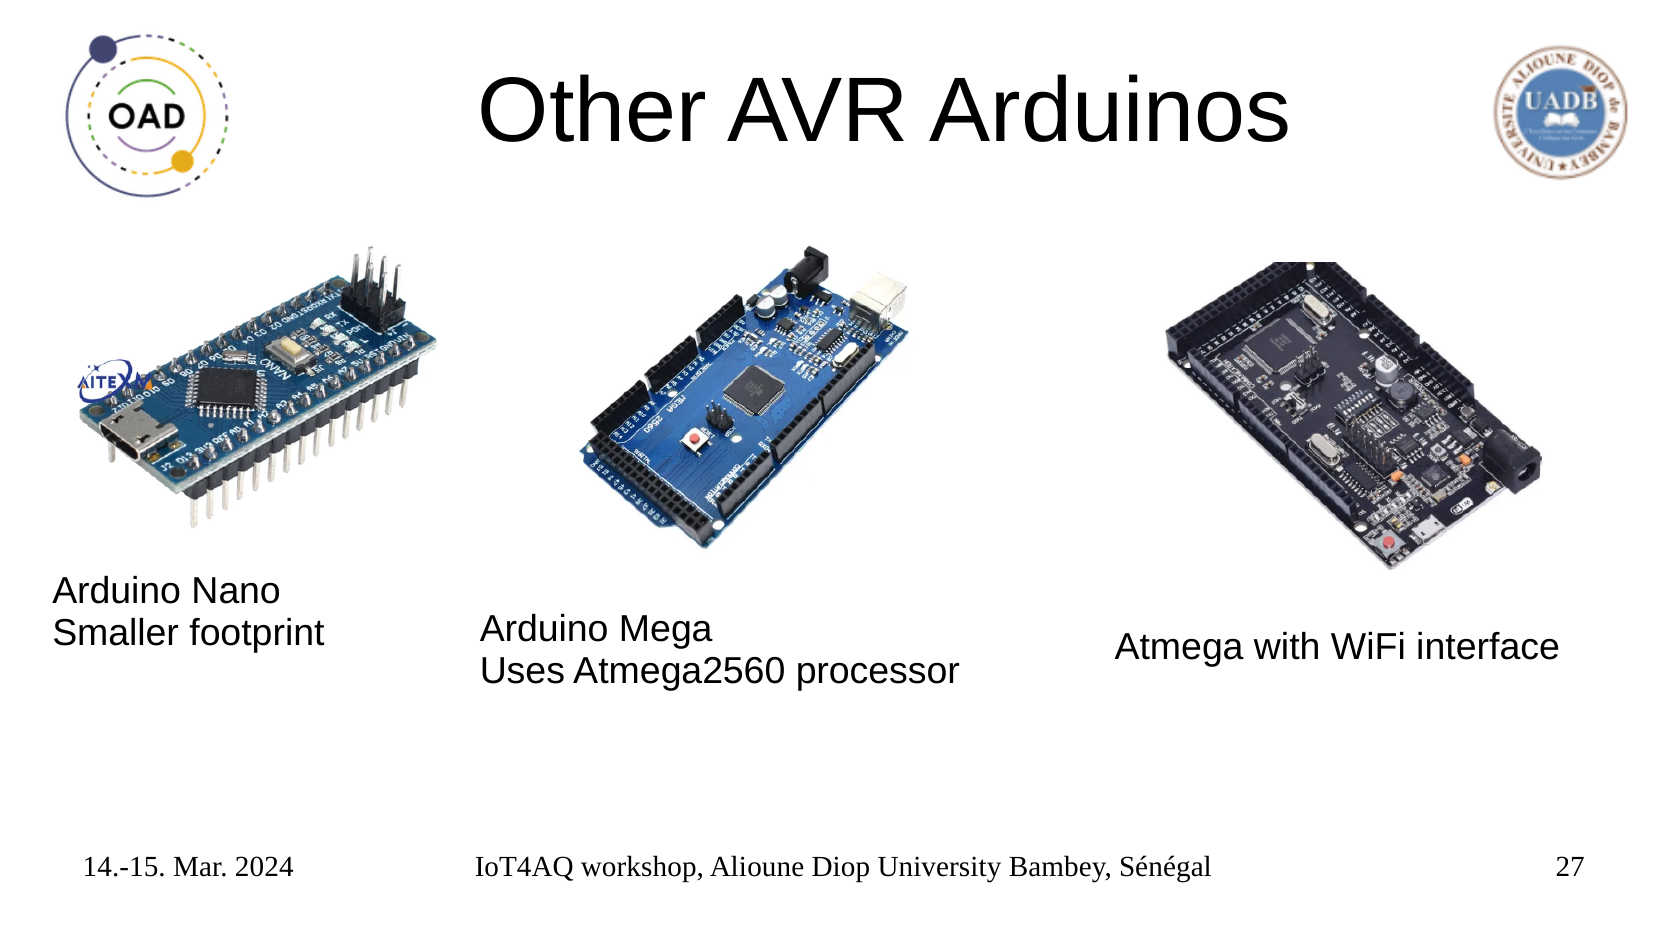

# Other AVR Arduinos
Arduino Nano
Smaller footprint
Arduino Mega
Uses Atmega2560 processor
Atmega with WiFi interface
14.-15. Mar. 2024
IoT4AQ workshop, Alioune Diop University Bambey, Sénégal
27